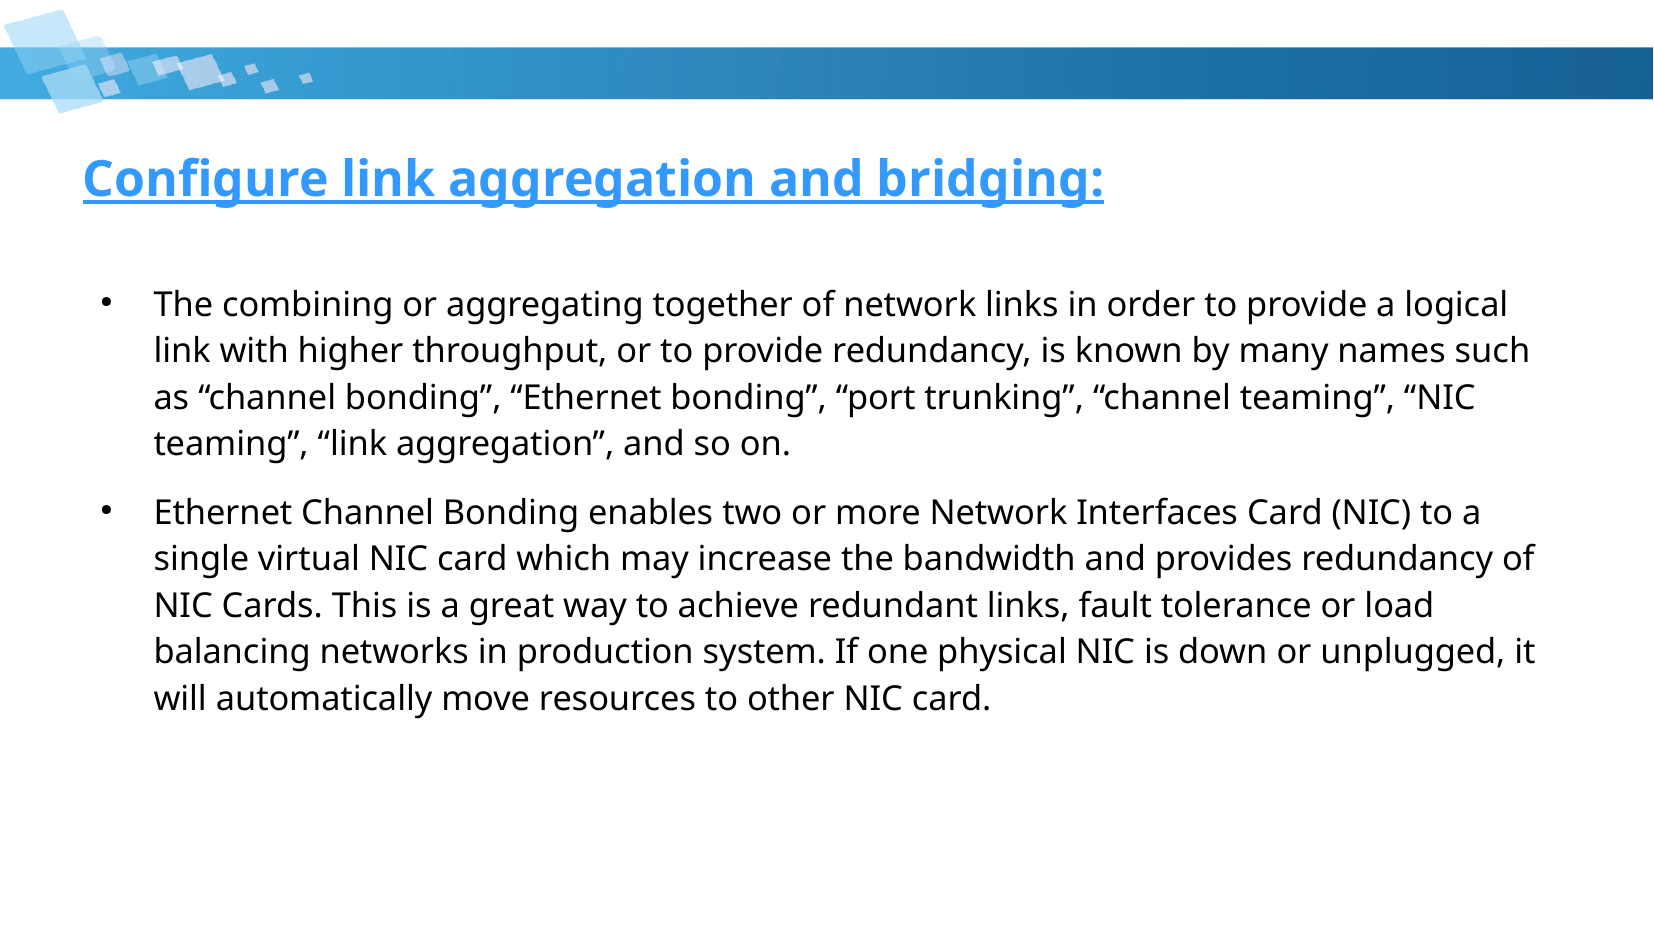

# Configure link aggregation and bridging:
The combining or aggregating together of network links in order to provide a logical link with higher throughput, or to provide redundancy, is known by many names such as “channel bonding”, “Ethernet bonding”, “port trunking”, “channel teaming”, “NIC teaming”, “link aggregation”, and so on.
Ethernet Channel Bonding enables two or more Network Interfaces Card (NIC) to a single virtual NIC card which may increase the bandwidth and provides redundancy of NIC Cards. This is a great way to achieve redundant links, fault tolerance or load balancing networks in production system. If one physical NIC is down or unplugged, it will automatically move resources to other NIC card.